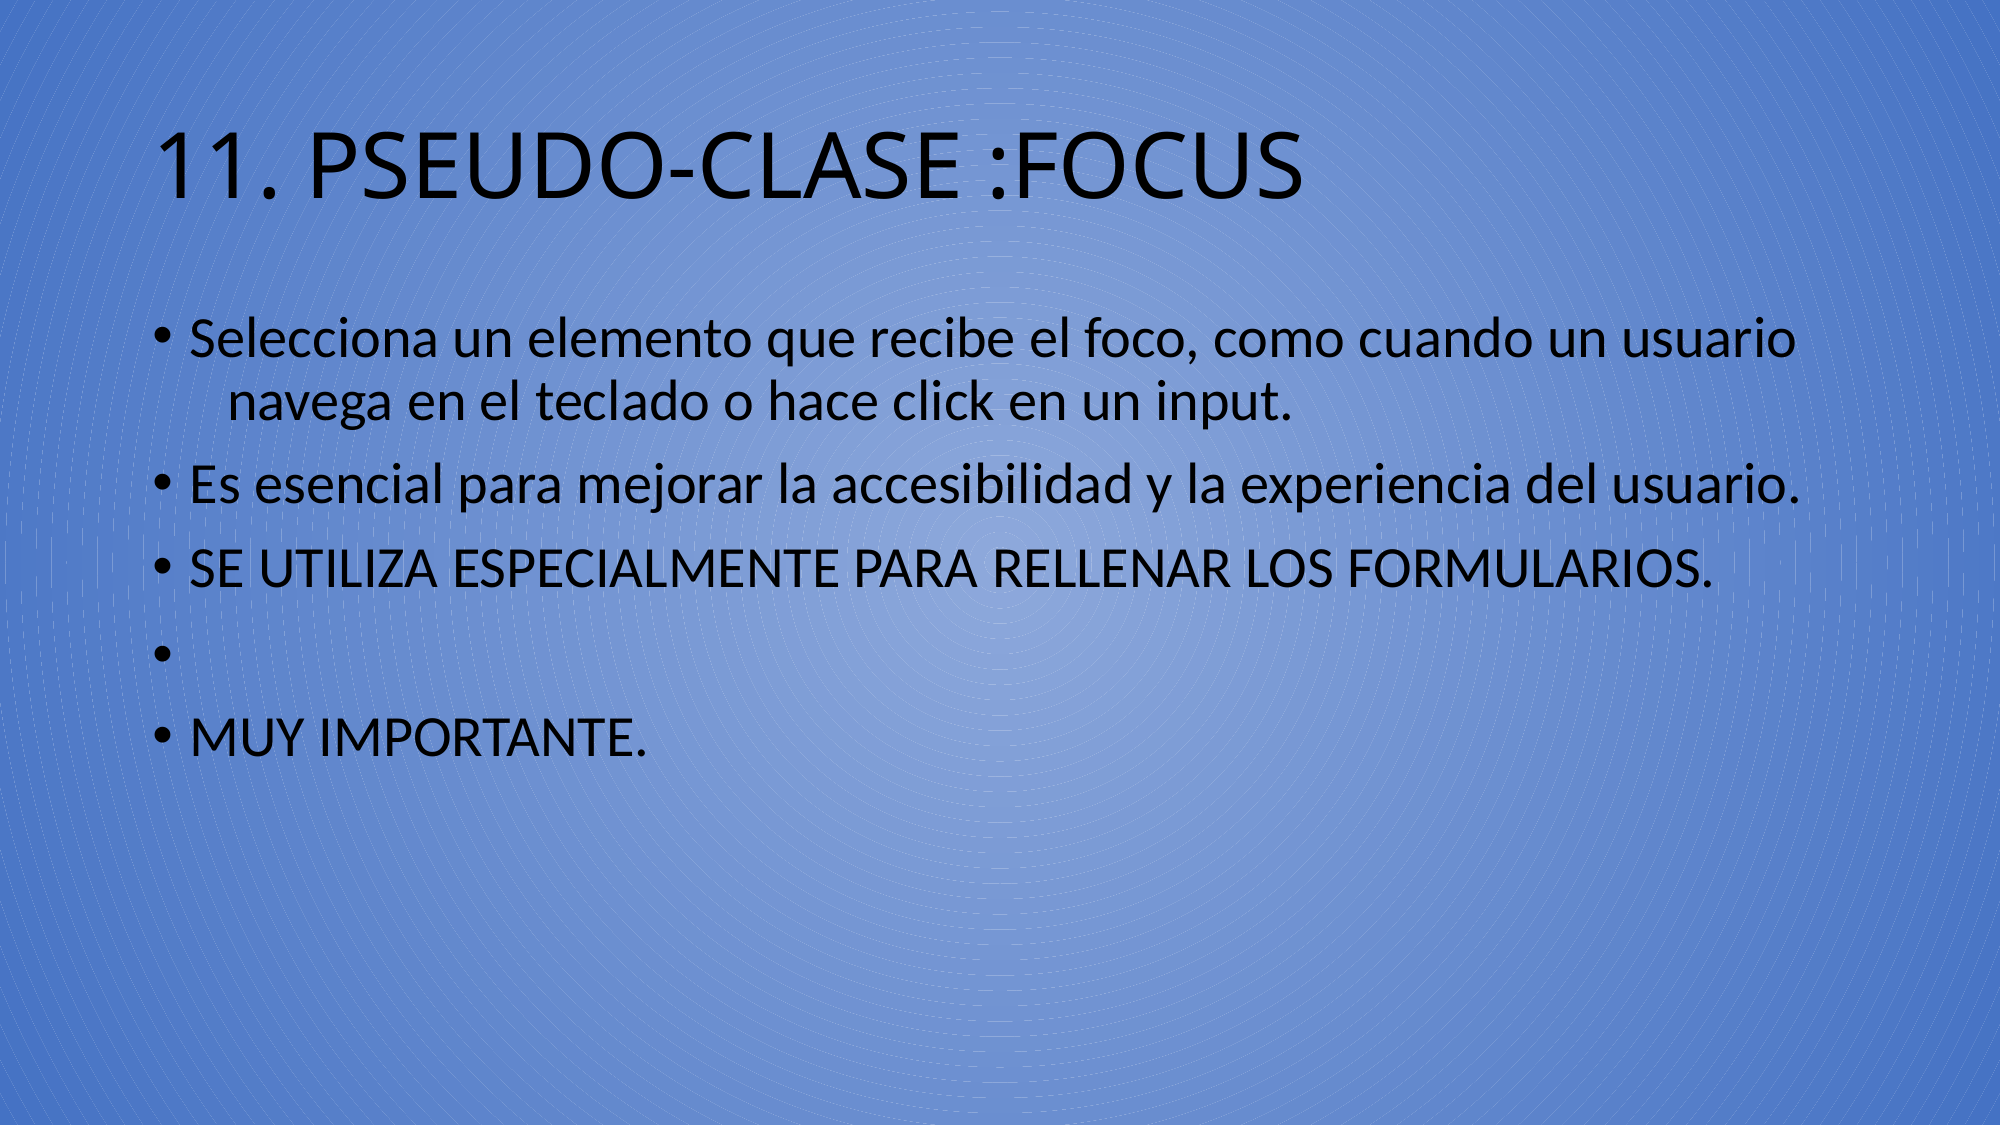

# 11. PSEUDO-CLASE :FOCUS
Selecciona un elemento que recibe el foco, como cuando un usuario navega en el teclado o hace click en un input.
Es esencial para mejorar la accesibilidad y la experiencia del usuario.
SE UTILIZA ESPECIALMENTE PARA RELLENAR LOS FORMULARIOS.
MUY IMPORTANTE.